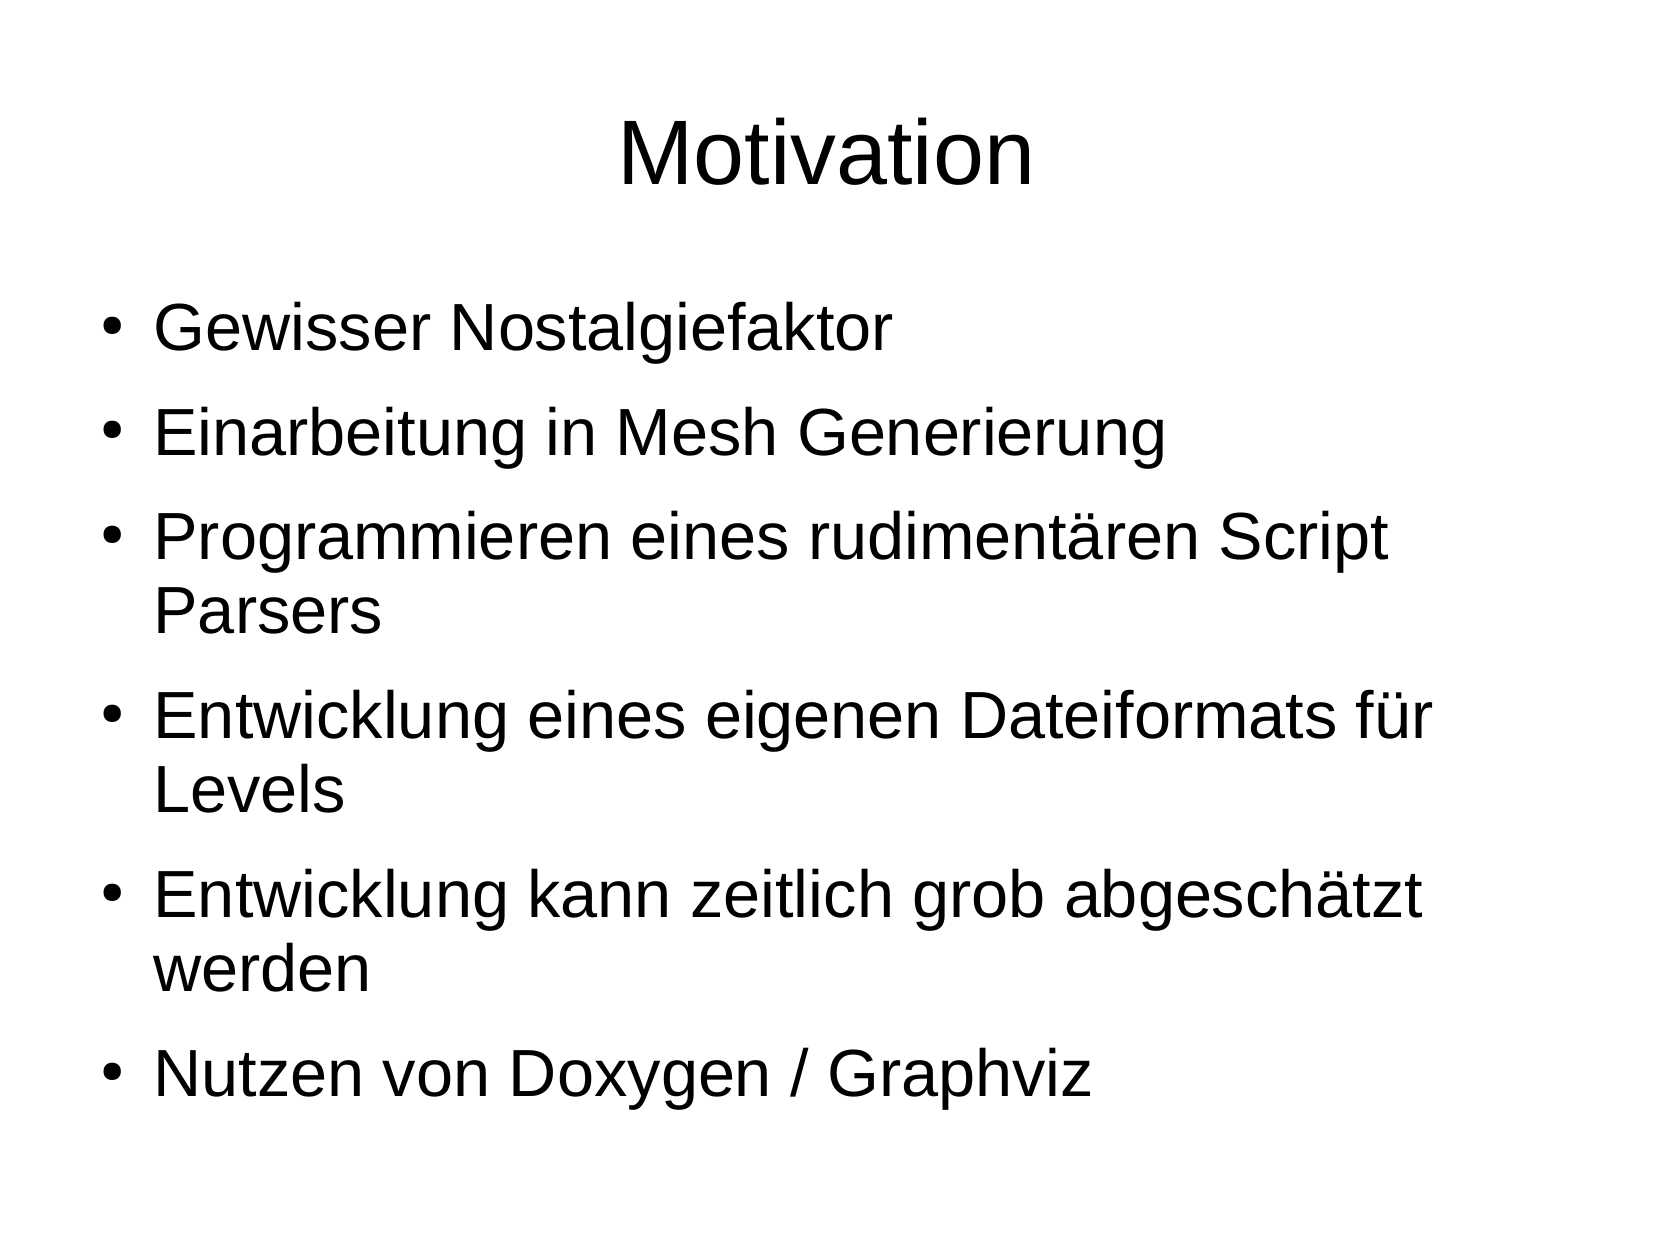

# Motivation
Gewisser Nostalgiefaktor
Einarbeitung in Mesh Generierung
Programmieren eines rudimentären Script Parsers
Entwicklung eines eigenen Dateiformats für Levels
Entwicklung kann zeitlich grob abgeschätzt werden
Nutzen von Doxygen / Graphviz